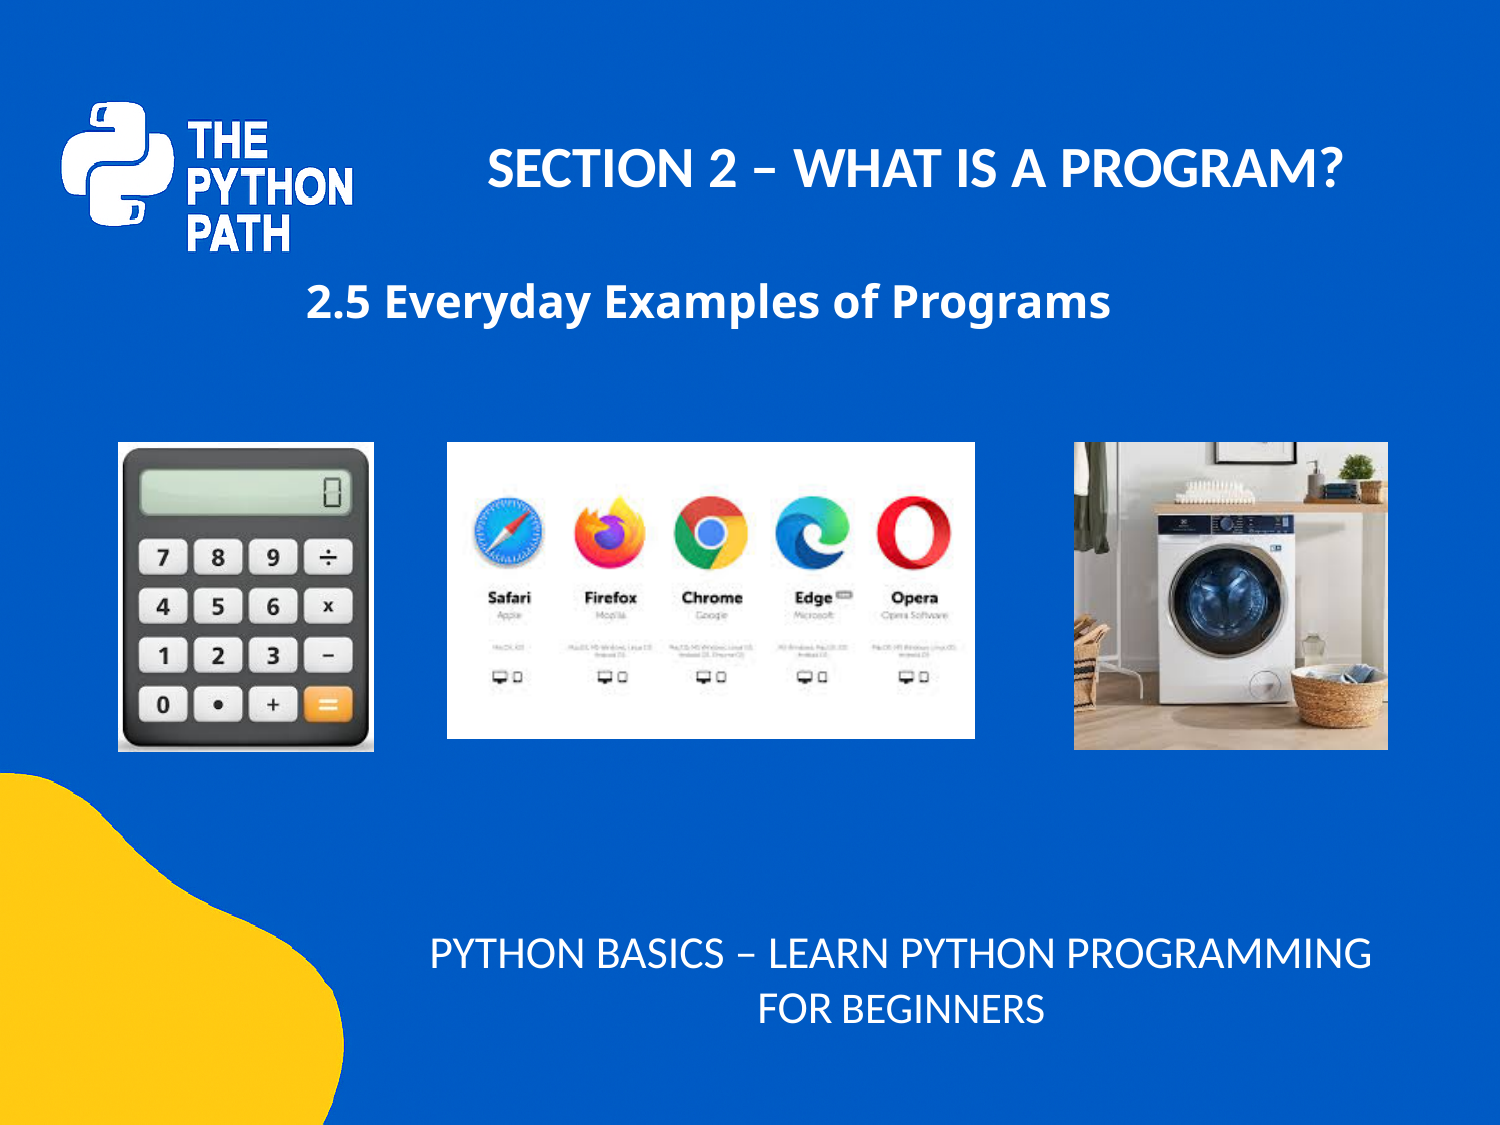

SECTION 2 – WHAT IS A PROGRAM?
2.5 Everyday Examples of Programs
PYTHON BASICS – LEARN PYTHON PROGRAMMING
FOR BEGINNERS